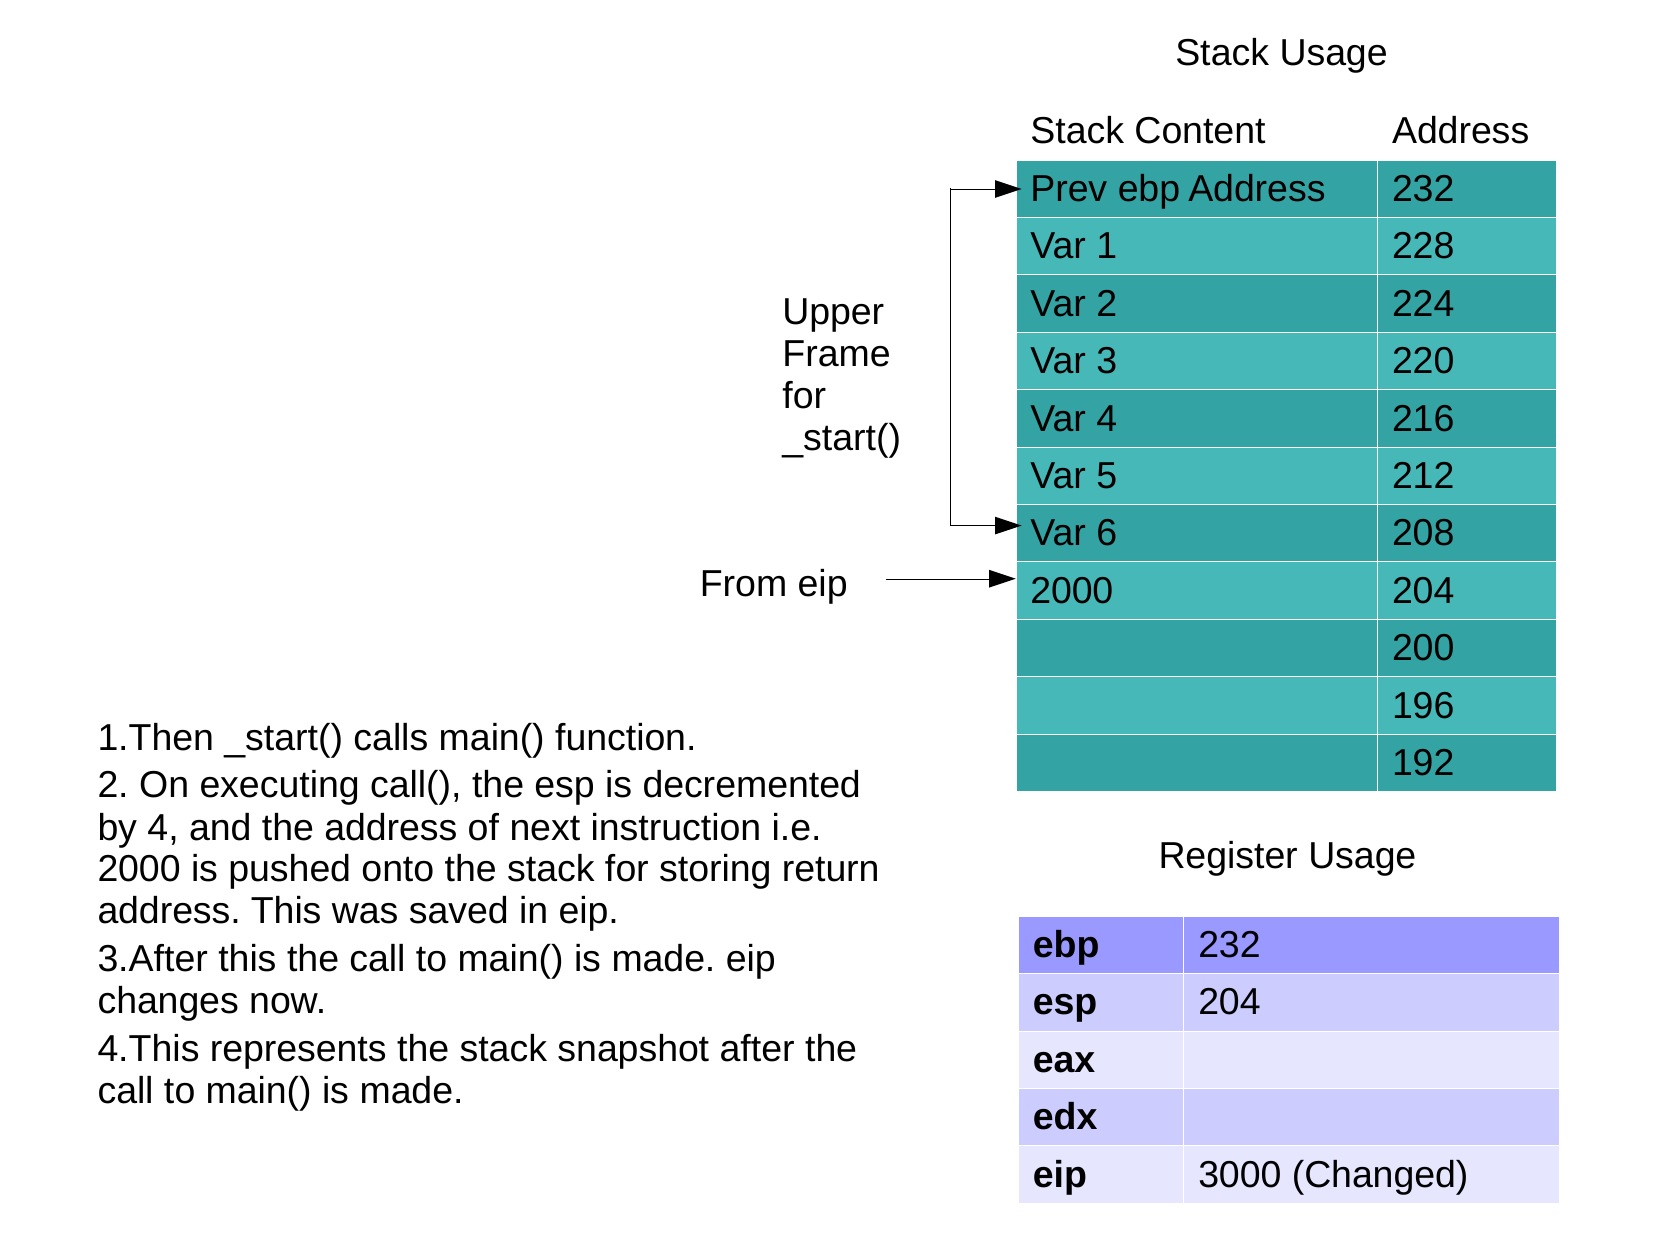

Stack Usage
#
| Stack Content | Address |
| --- | --- |
| Prev ebp Address | 232 |
| Var 1 | 228 |
| Var 2 | 224 |
| Var 3 | 220 |
| Var 4 | 216 |
| Var 5 | 212 |
| Var 6 | 208 |
| 2000 | 204 |
| | 200 |
| | 196 |
| | 192 |
Upper Frame for _start()
From eip
1.Then _start() calls main() function.
2. On executing call(), the esp is decremented by 4, and the address of next instruction i.e. 2000 is pushed onto the stack for storing return address. This was saved in eip.
3.After this the call to main() is made. eip changes now.
4.This represents the stack snapshot after the call to main() is made.
Register Usage
| ebp | 232 |
| --- | --- |
| esp | 204 |
| eax | |
| edx | |
| eip | 3000 (Changed) |